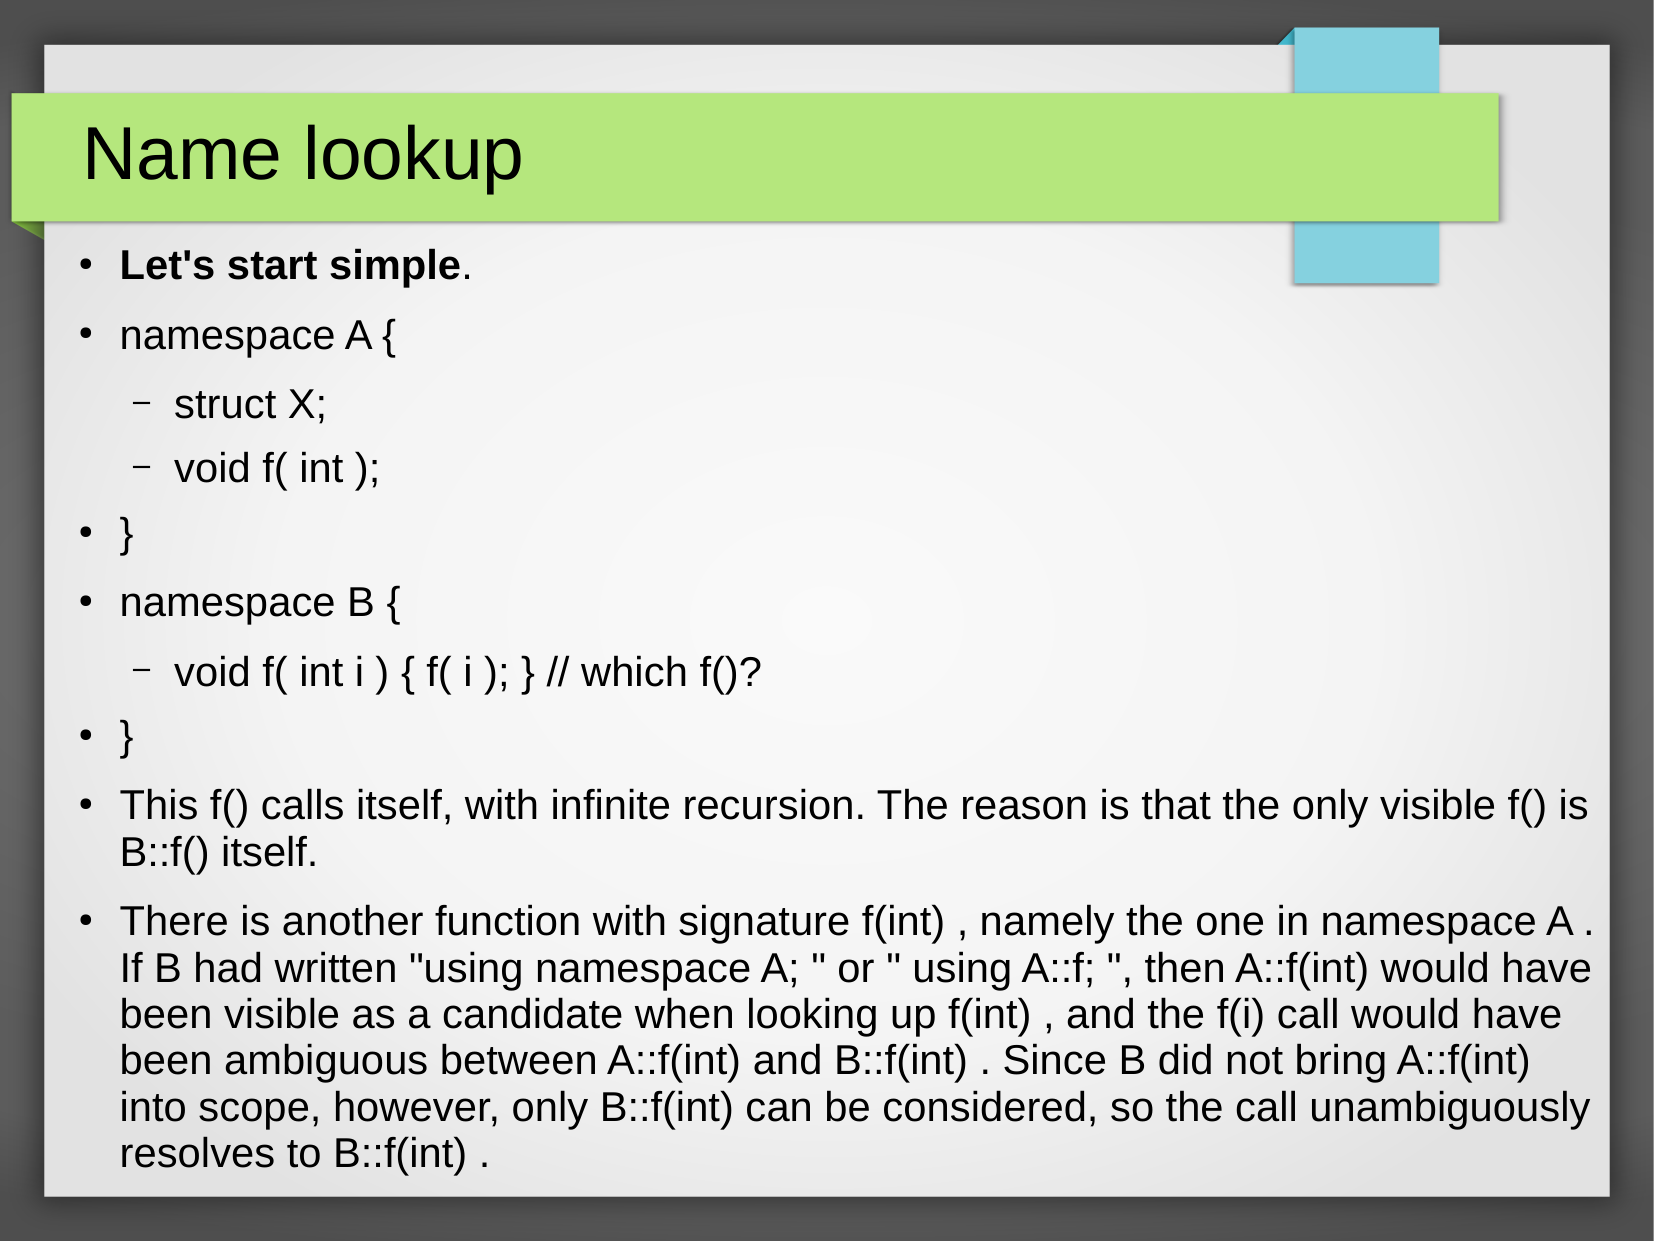

# Name lookup
Let's start simple.
namespace A {
struct X;
void f( int );
}
namespace B {
void f( int i ) { f( i ); } // which f()?
}
This f() calls itself, with infinite recursion. The reason is that the only visible f() is B::f() itself.
There is another function with signature f(int) , namely the one in namespace A . If B had written "using namespace A; " or " using A::f; ", then A::f(int) would have been visible as a candidate when looking up f(int) , and the f(i) call would have been ambiguous between A::f(int) and B::f(int) . Since B did not bring A::f(int) into scope, however, only B::f(int) can be considered, so the call unambiguously resolves to B::f(int) .